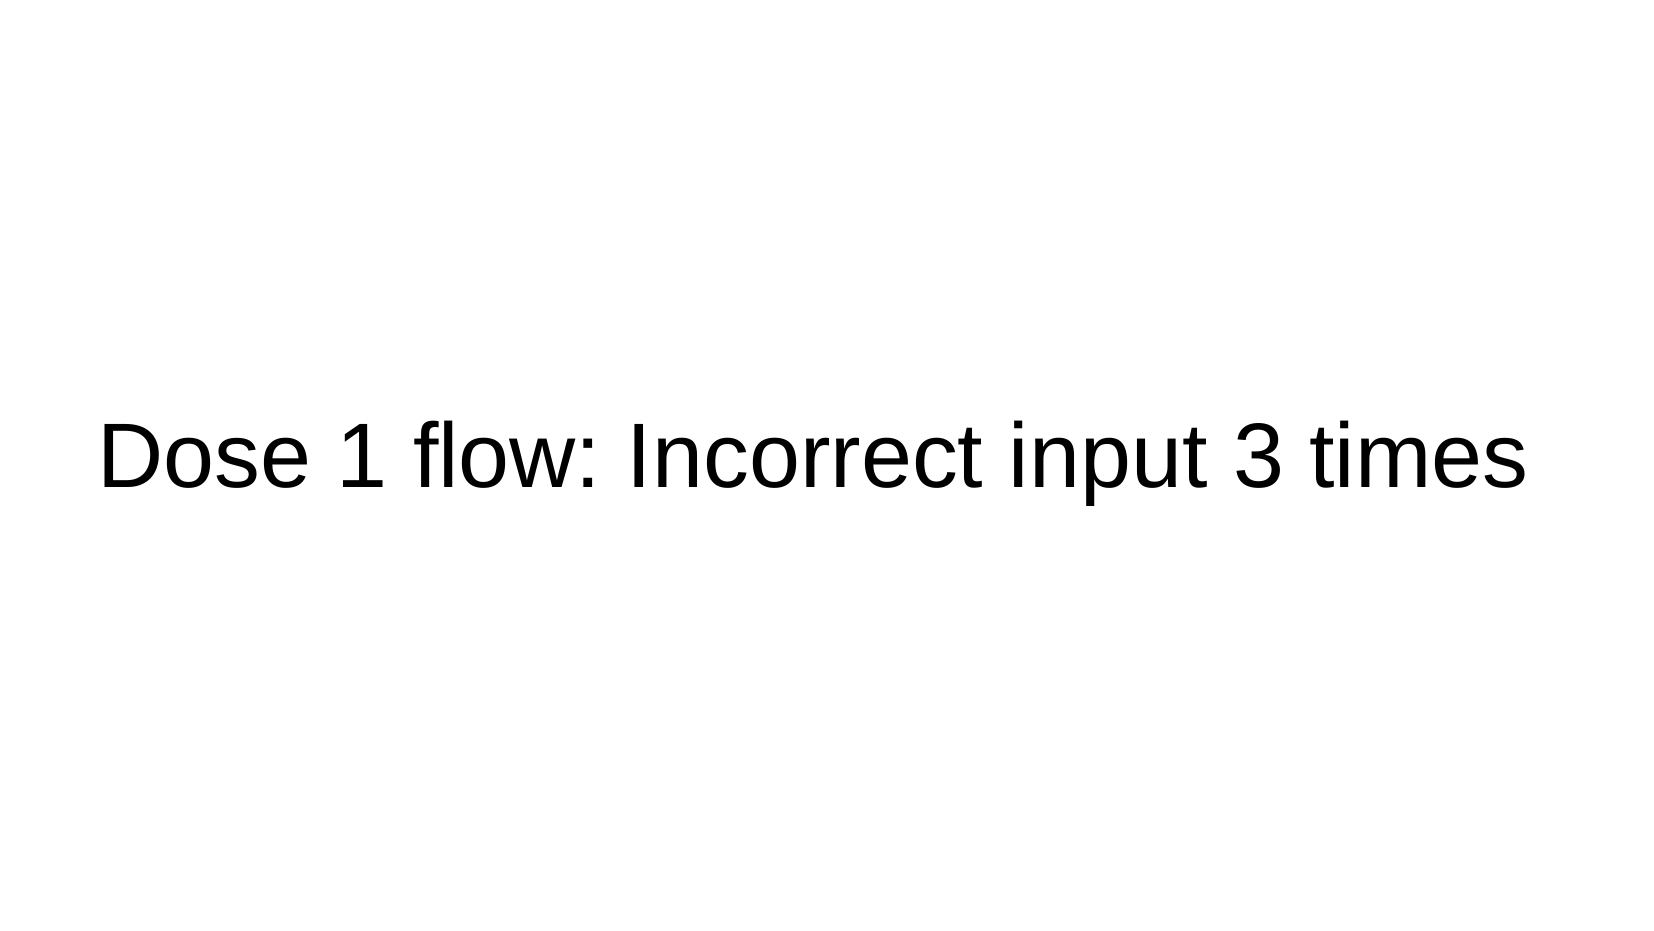

# Dose 1 flow: Incorrect input 3 times